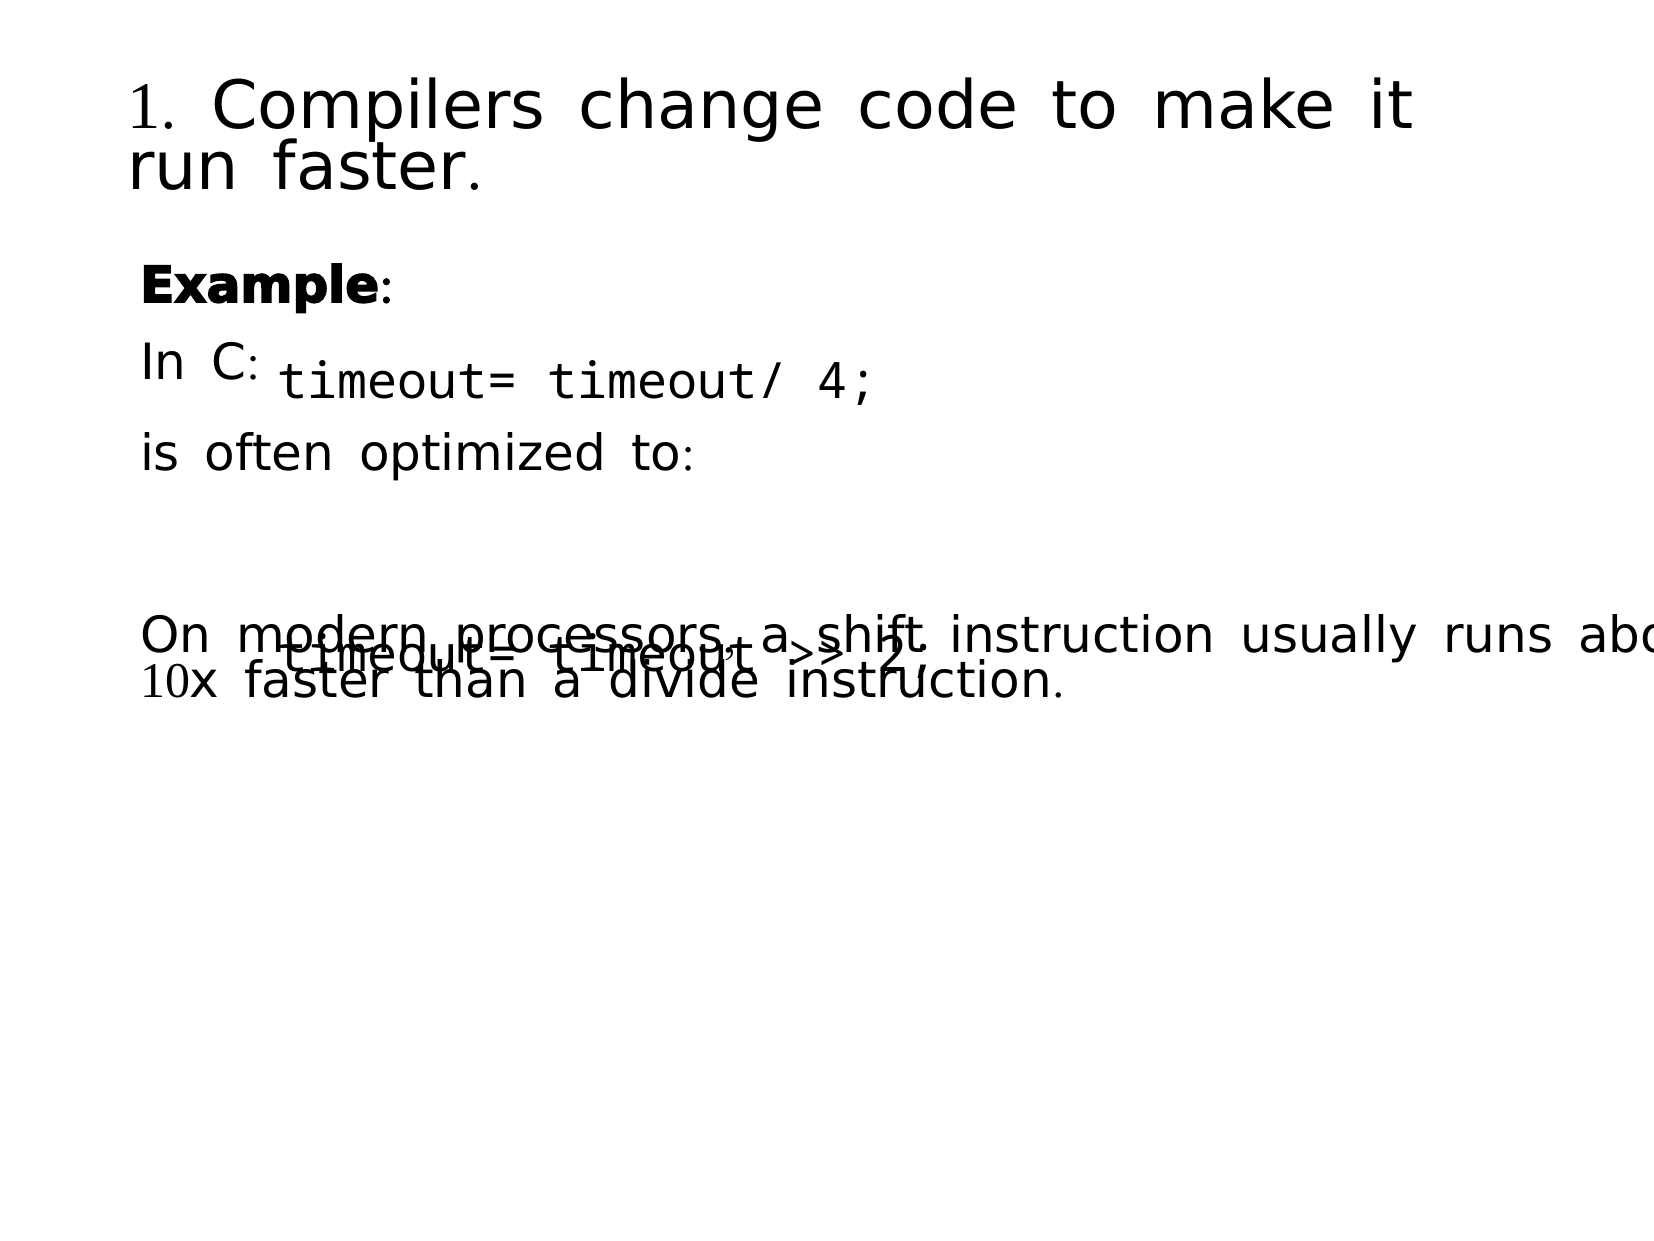

1. Compilers change code to make it run faster.
 Example:
In C:
is often optimized to:
On modern processors, a shift instruction usually runs about
10x faster than a divide instruction.
timeout= timeout/ 4;
timeout= timeout >> 2;